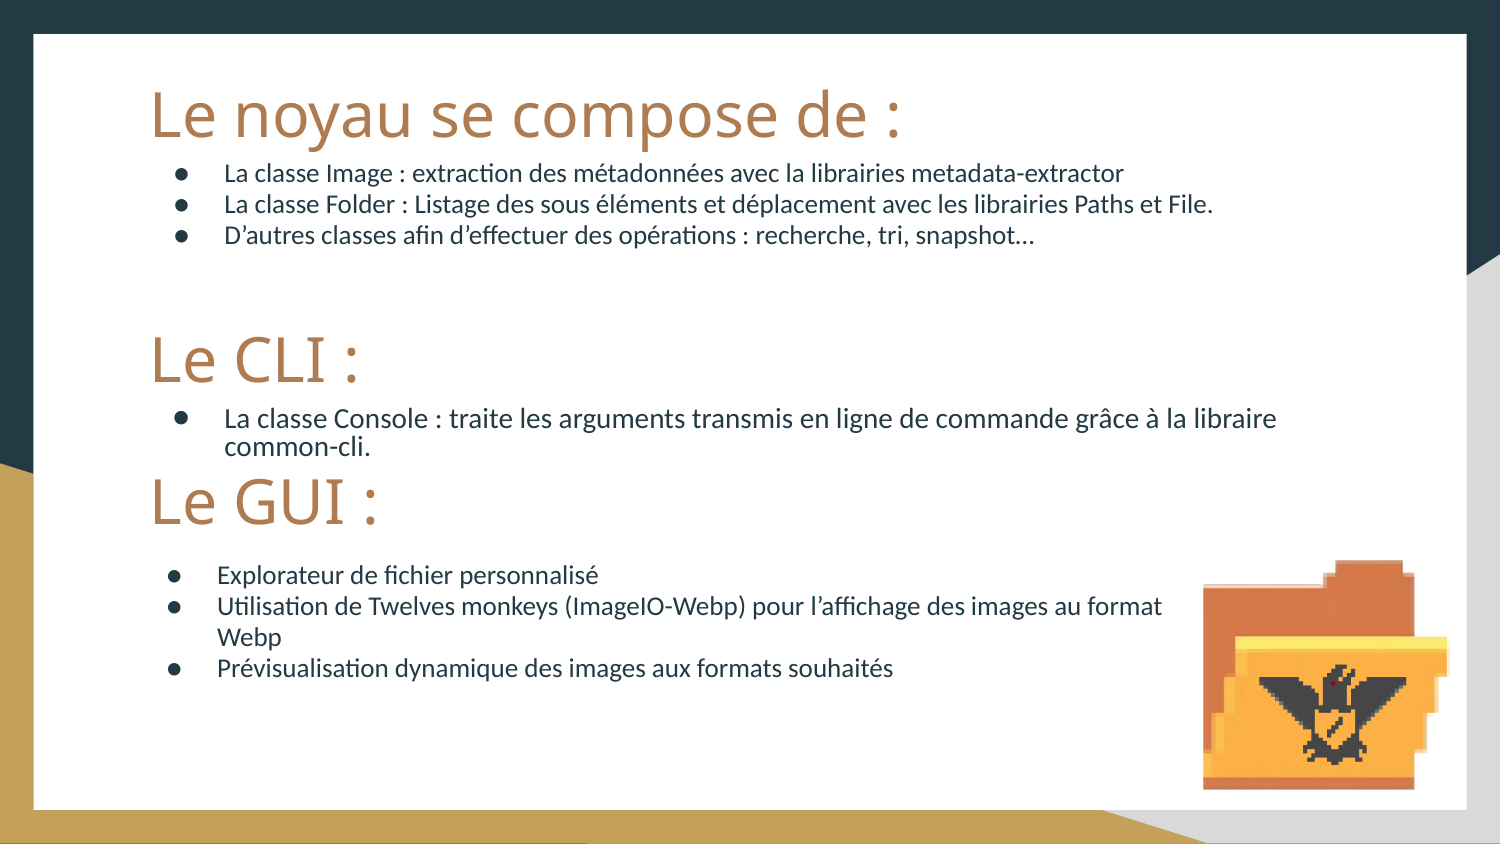

# Le noyau se compose de :
La classe Image : extraction des métadonnées avec la librairies metadata-extractor
La classe Folder : Listage des sous éléments et déplacement avec les librairies Paths et File.
D’autres classes afin d’effectuer des opérations : recherche, tri, snapshot…
Le CLI :
La classe Console : traite les arguments transmis en ligne de commande grâce à la libraire common-cli.
Le GUI :
Explorateur de fichier personnalisé
Utilisation de Twelves monkeys (ImageIO-Webp) pour l’affichage des images au format 			Webp
Prévisualisation dynamique des images aux formats souhaités